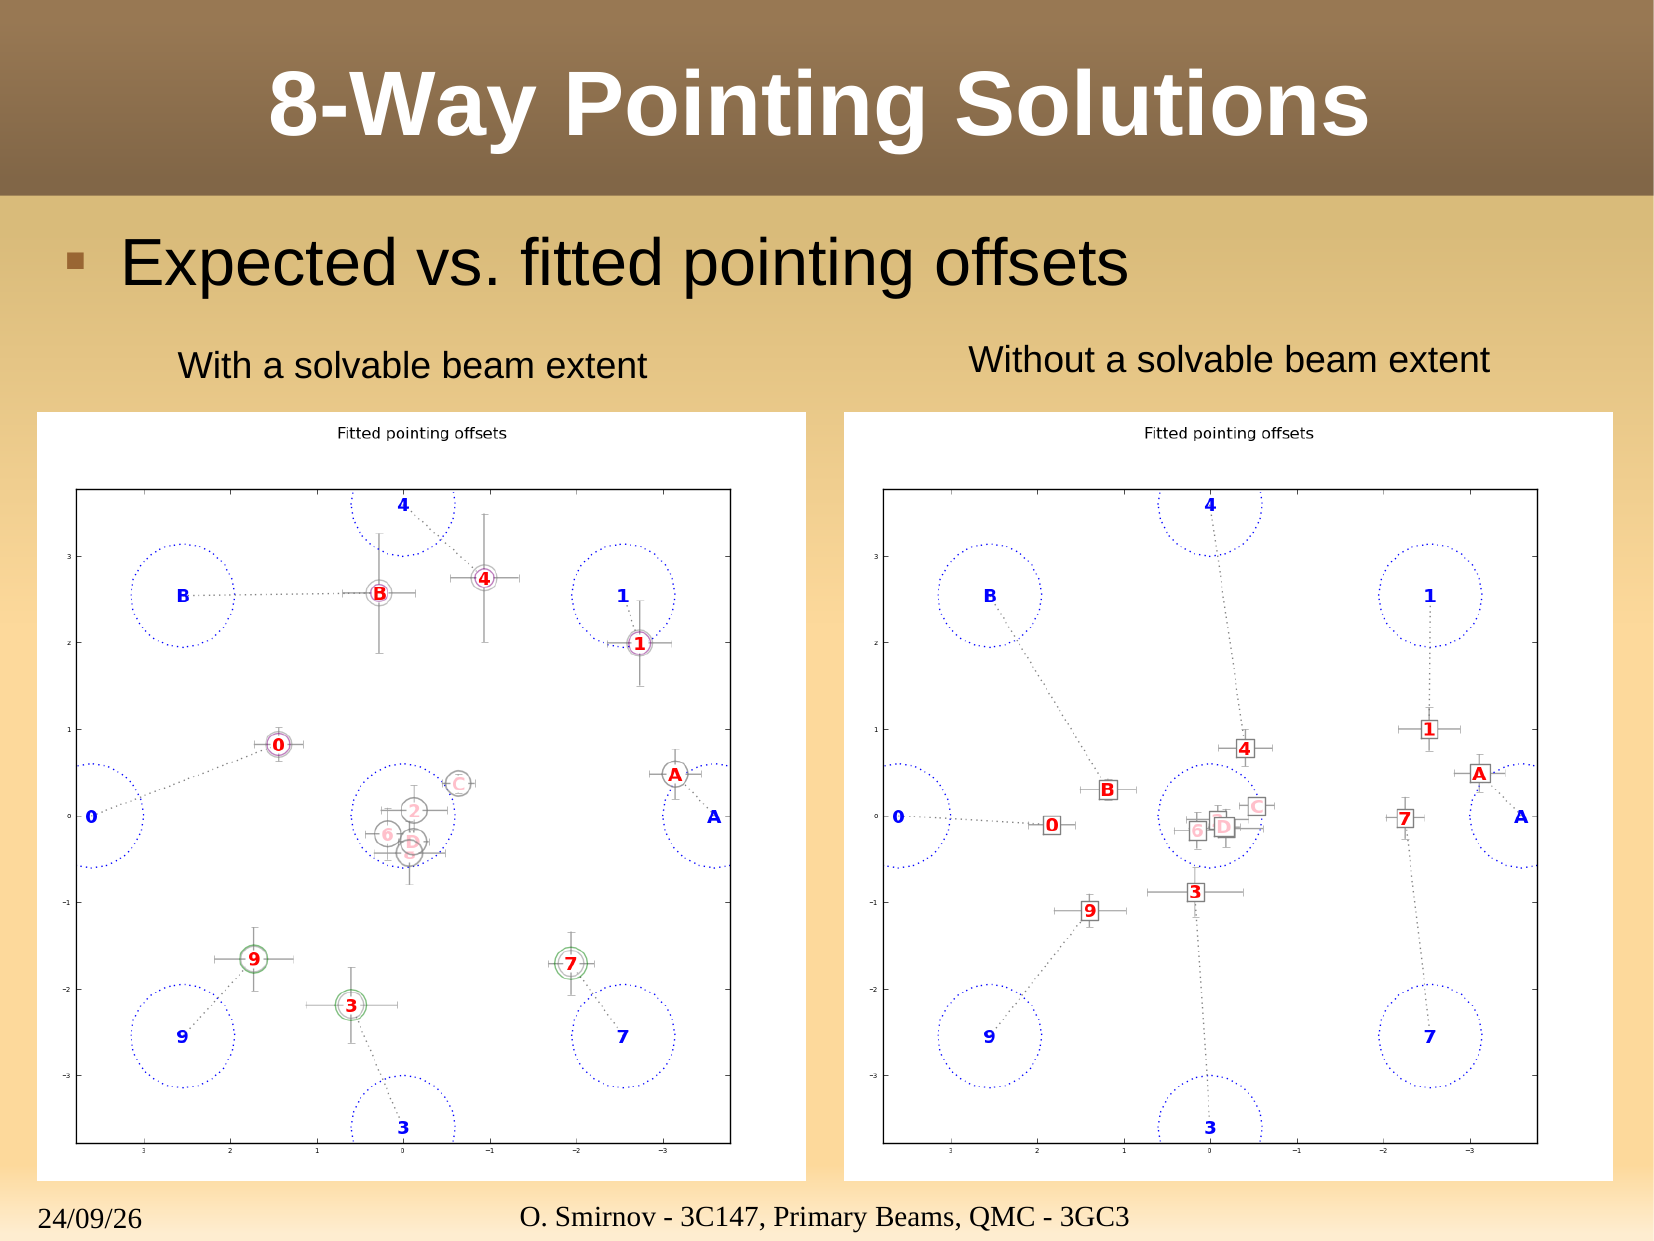

# 8-Way Pointing Solutions
Expected vs. fitted pointing offsets
Without a solvable beam extent
With a solvable beam extent
O. Smirnov - 3C147, Primary Beams, QMC - 3GC3